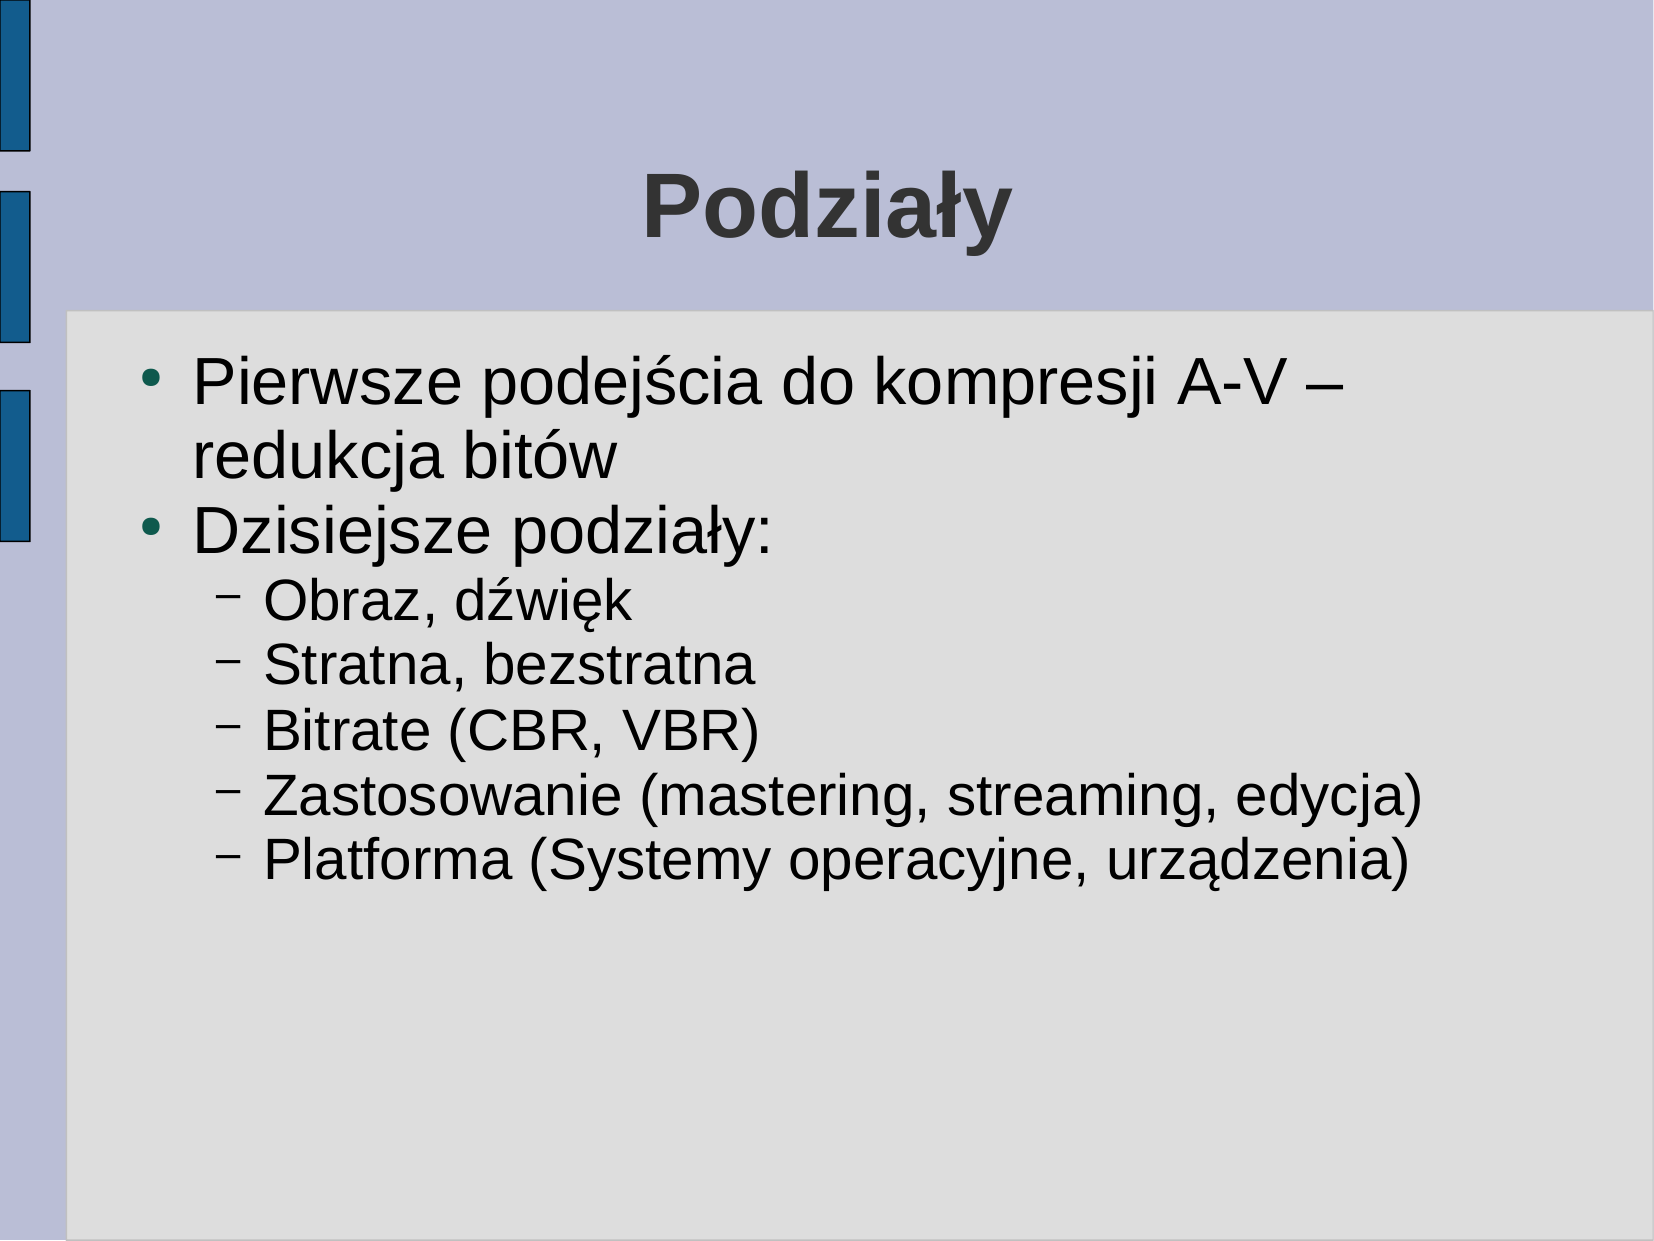

# Podziały
Pierwsze podejścia do kompresji A-V – redukcja bitów
Dzisiejsze podziały:
Obraz, dźwięk
Stratna, bezstratna
Bitrate (CBR, VBR)
Zastosowanie (mastering, streaming, edycja)
Platforma (Systemy operacyjne, urządzenia)